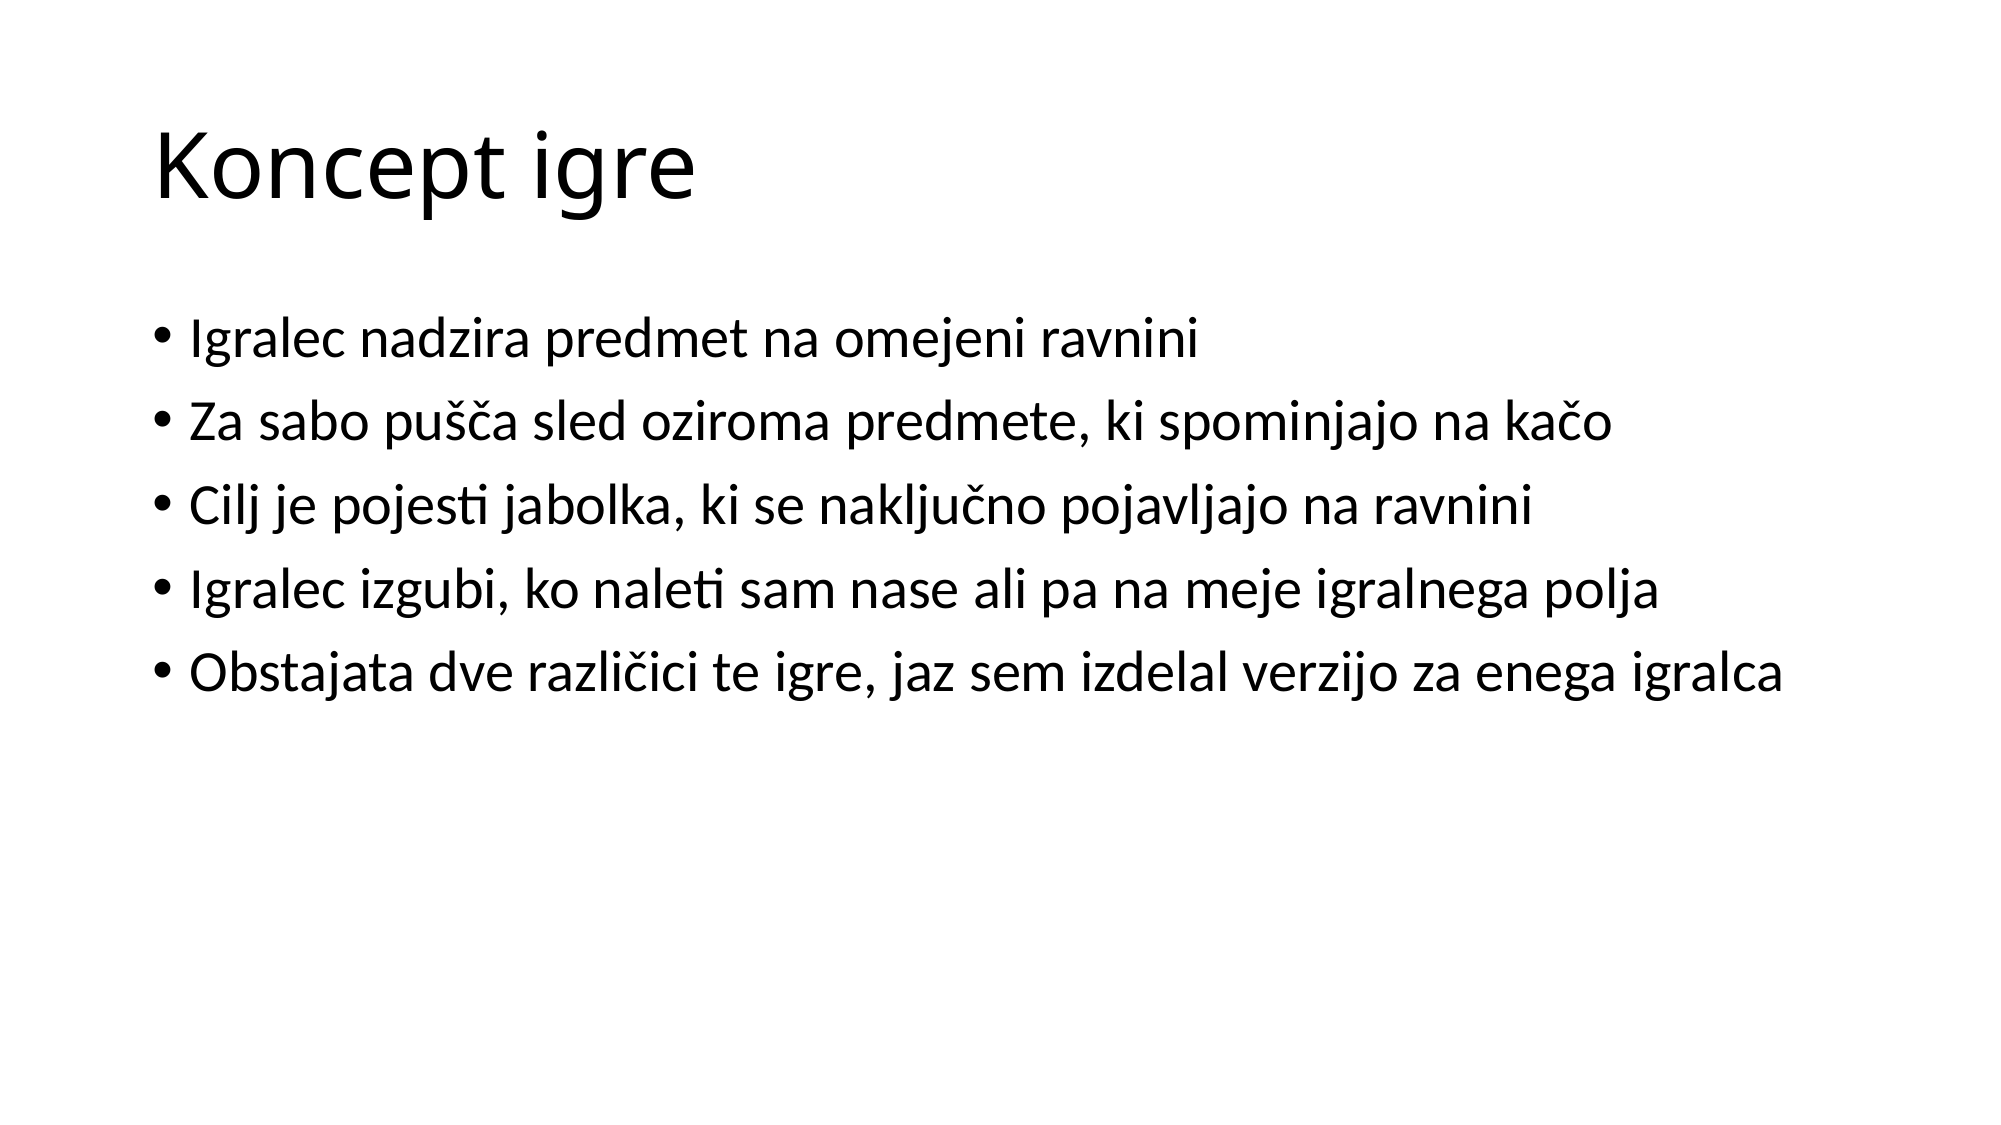

# Koncept igre
Igralec nadzira predmet na omejeni ravnini
Za sabo pušča sled oziroma predmete, ki spominjajo na kačo
Cilj je pojesti jabolka, ki se naključno pojavljajo na ravnini
Igralec izgubi, ko naleti sam nase ali pa na meje igralnega polja
Obstajata dve različici te igre, jaz sem izdelal verzijo za enega igralca